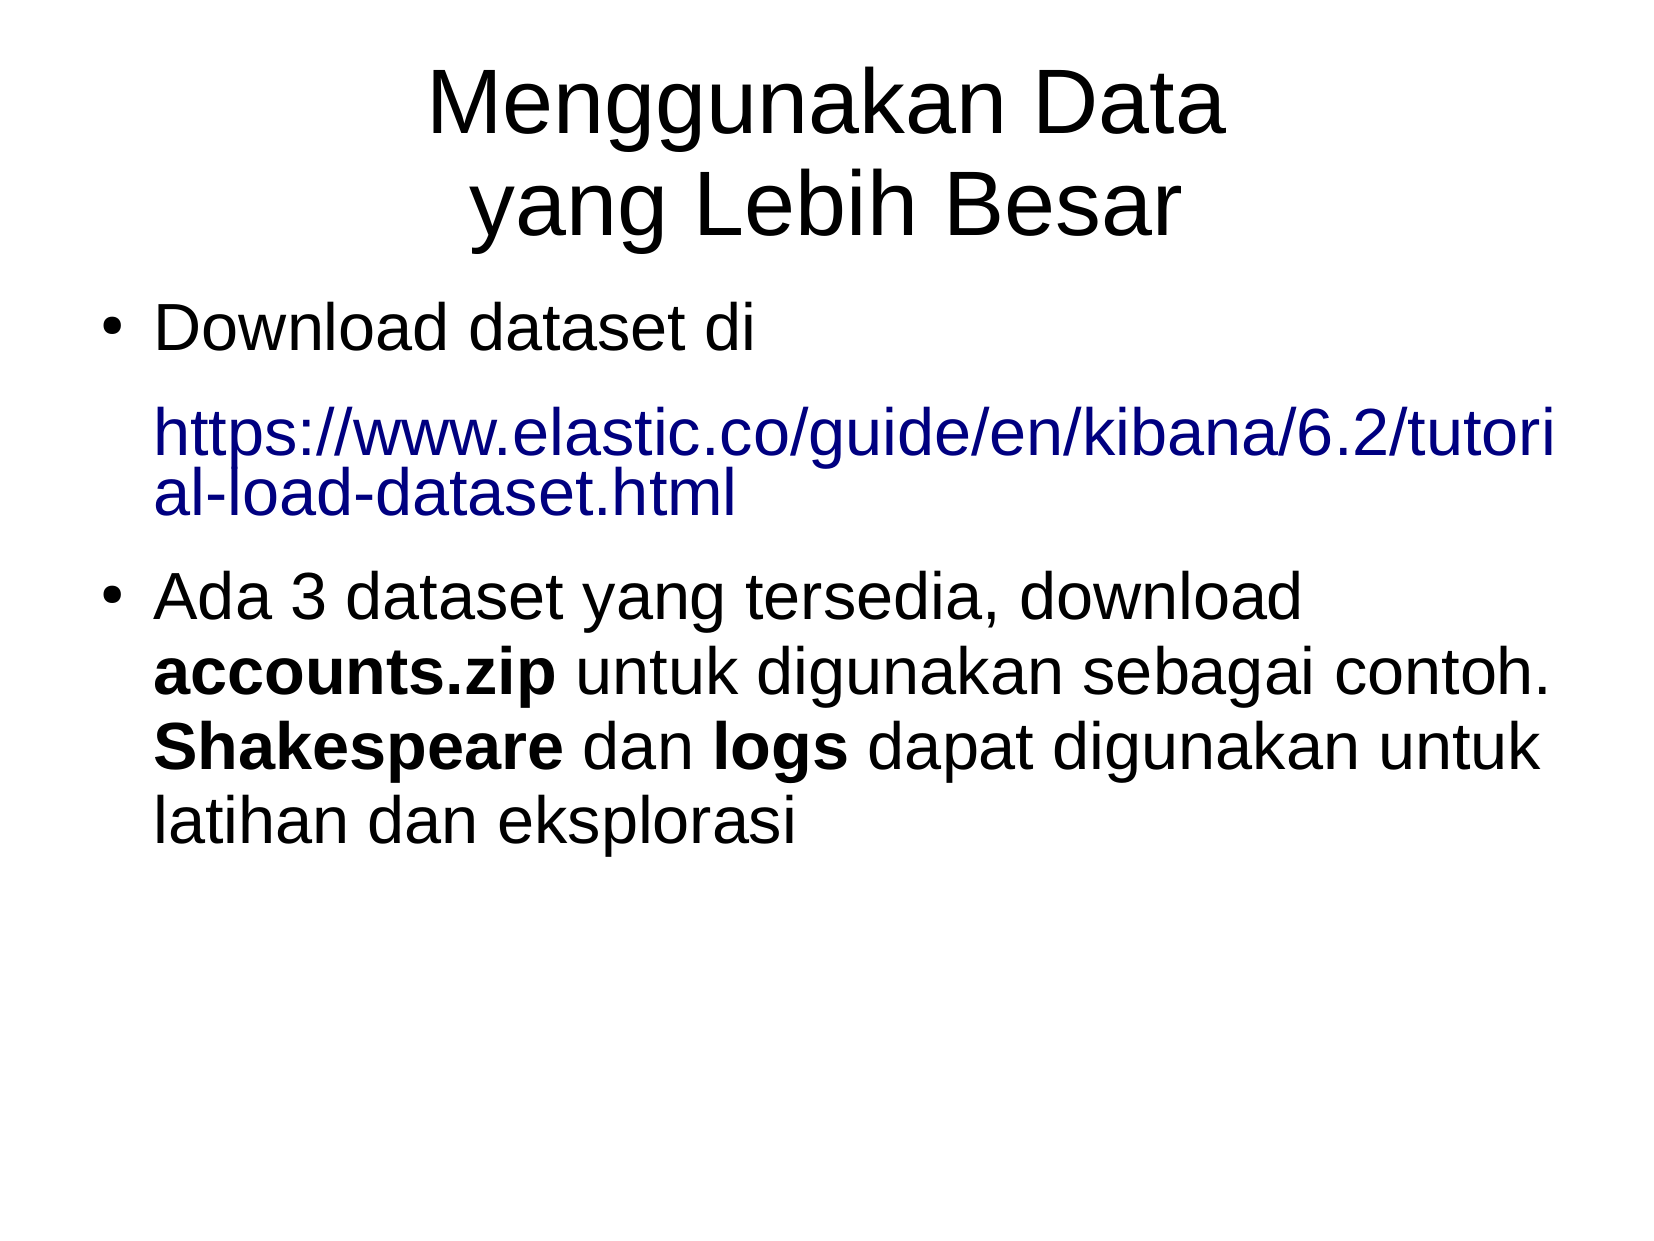

# Menggunakan Data yang Lebih Besar
Download dataset di
https://www.elastic.co/guide/en/kibana/6.2/tutorial-load-dataset.html
Ada 3 dataset yang tersedia, download accounts.zip untuk digunakan sebagai contoh. Shakespeare dan logs dapat digunakan untuk latihan dan eksplorasi